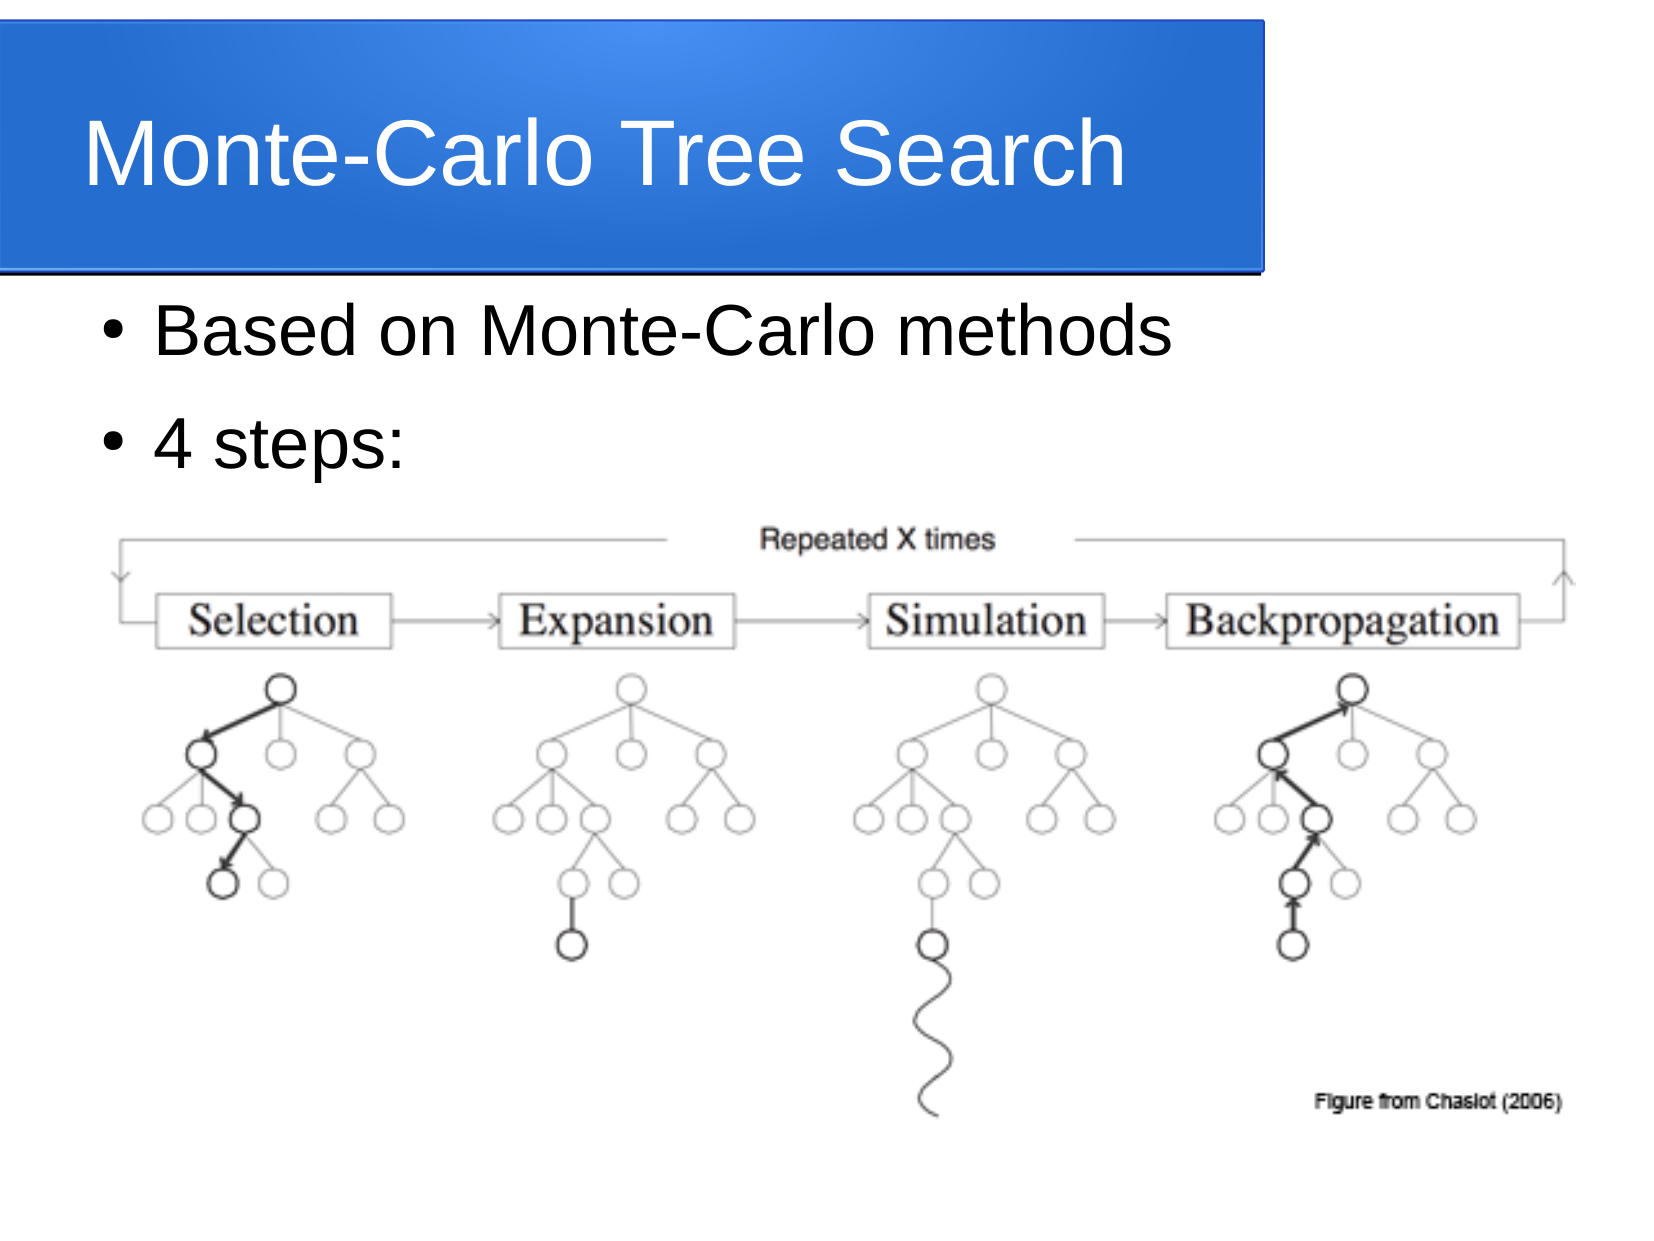

# Monte-Carlo Tree Search
Based on Monte-Carlo methods
4 steps: